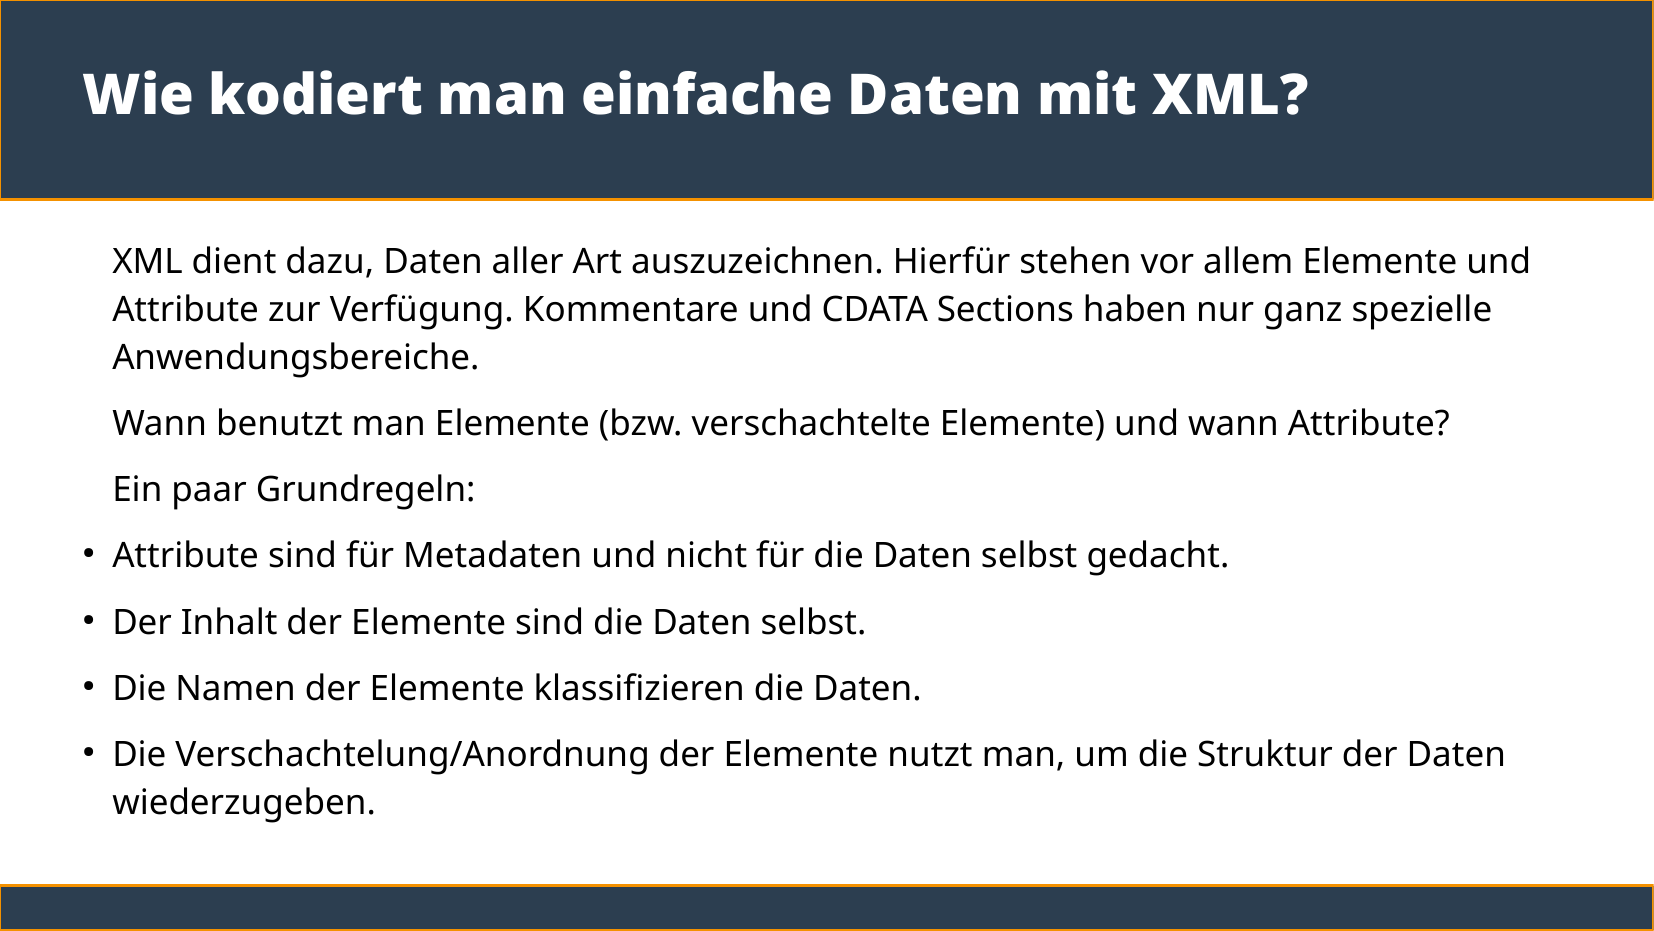

# Wie kodiert man einfache Daten mit XML?
XML dient dazu, Daten aller Art auszuzeichnen. Hierfür stehen vor allem Elemente und Attribute zur Verfügung. Kommentare und CDATA Sections haben nur ganz spezielle Anwendungsbereiche.
Wann benutzt man Elemente (bzw. verschachtelte Elemente) und wann Attribute?
Ein paar Grundregeln:
Attribute sind für Metadaten und nicht für die Daten selbst gedacht.
Der Inhalt der Elemente sind die Daten selbst.
Die Namen der Elemente klassifizieren die Daten.
Die Verschachtelung/Anordnung der Elemente nutzt man, um die Struktur der Daten wiederzugeben.